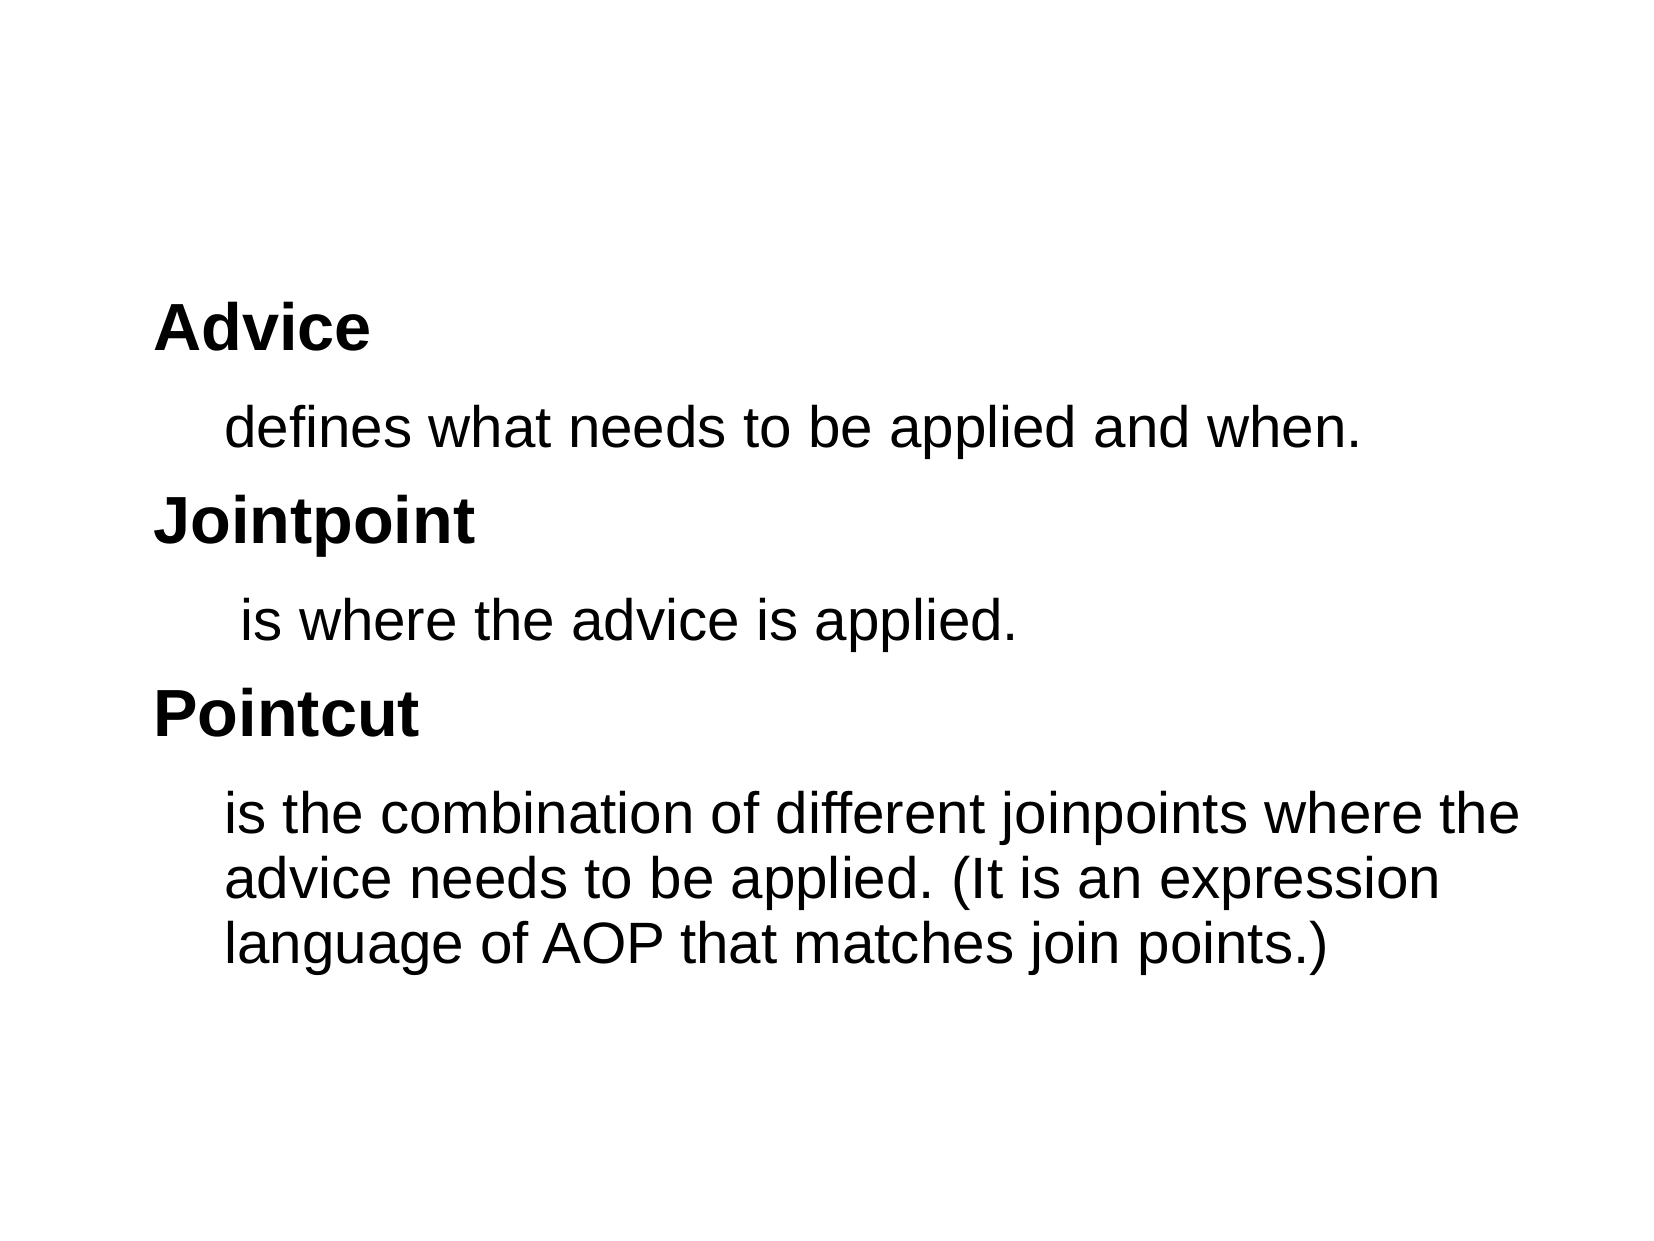

#
Advice
defines what needs to be applied and when.
Jointpoint
 is where the advice is applied.
Pointcut
is the combination of different joinpoints where the advice needs to be applied. (It is an expression language of AOP that matches join points.)